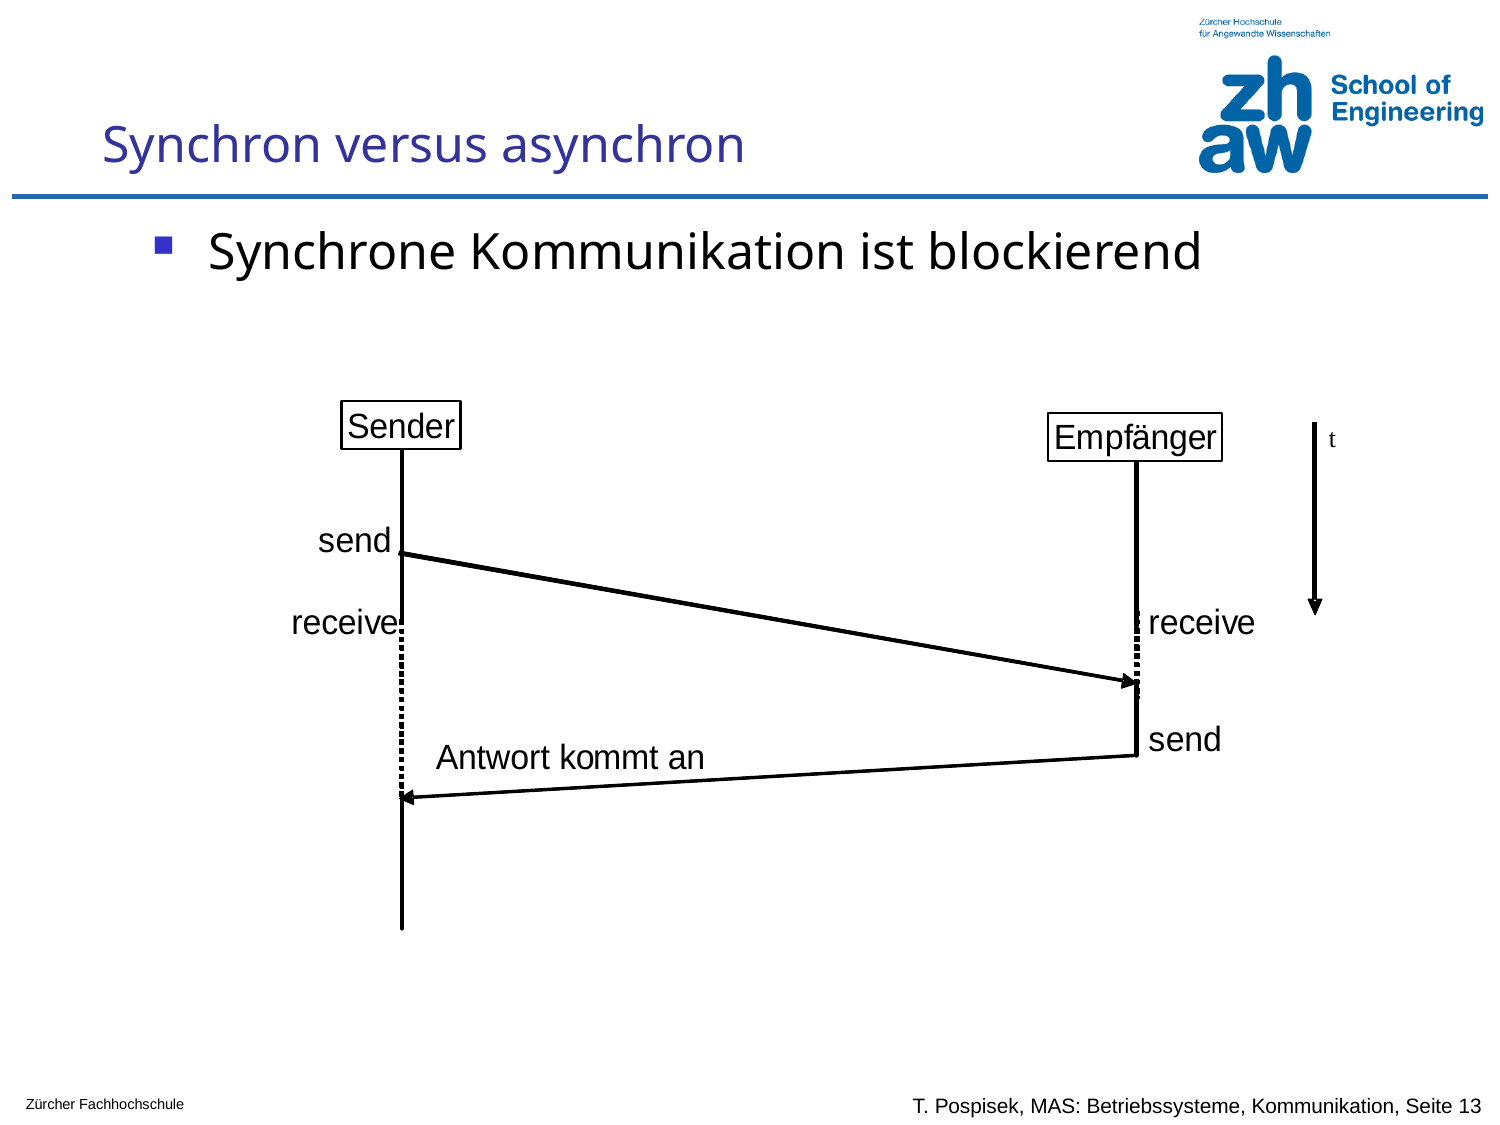

Synchron versus asynchron
# Synchrone Kommunikation ist blockierend